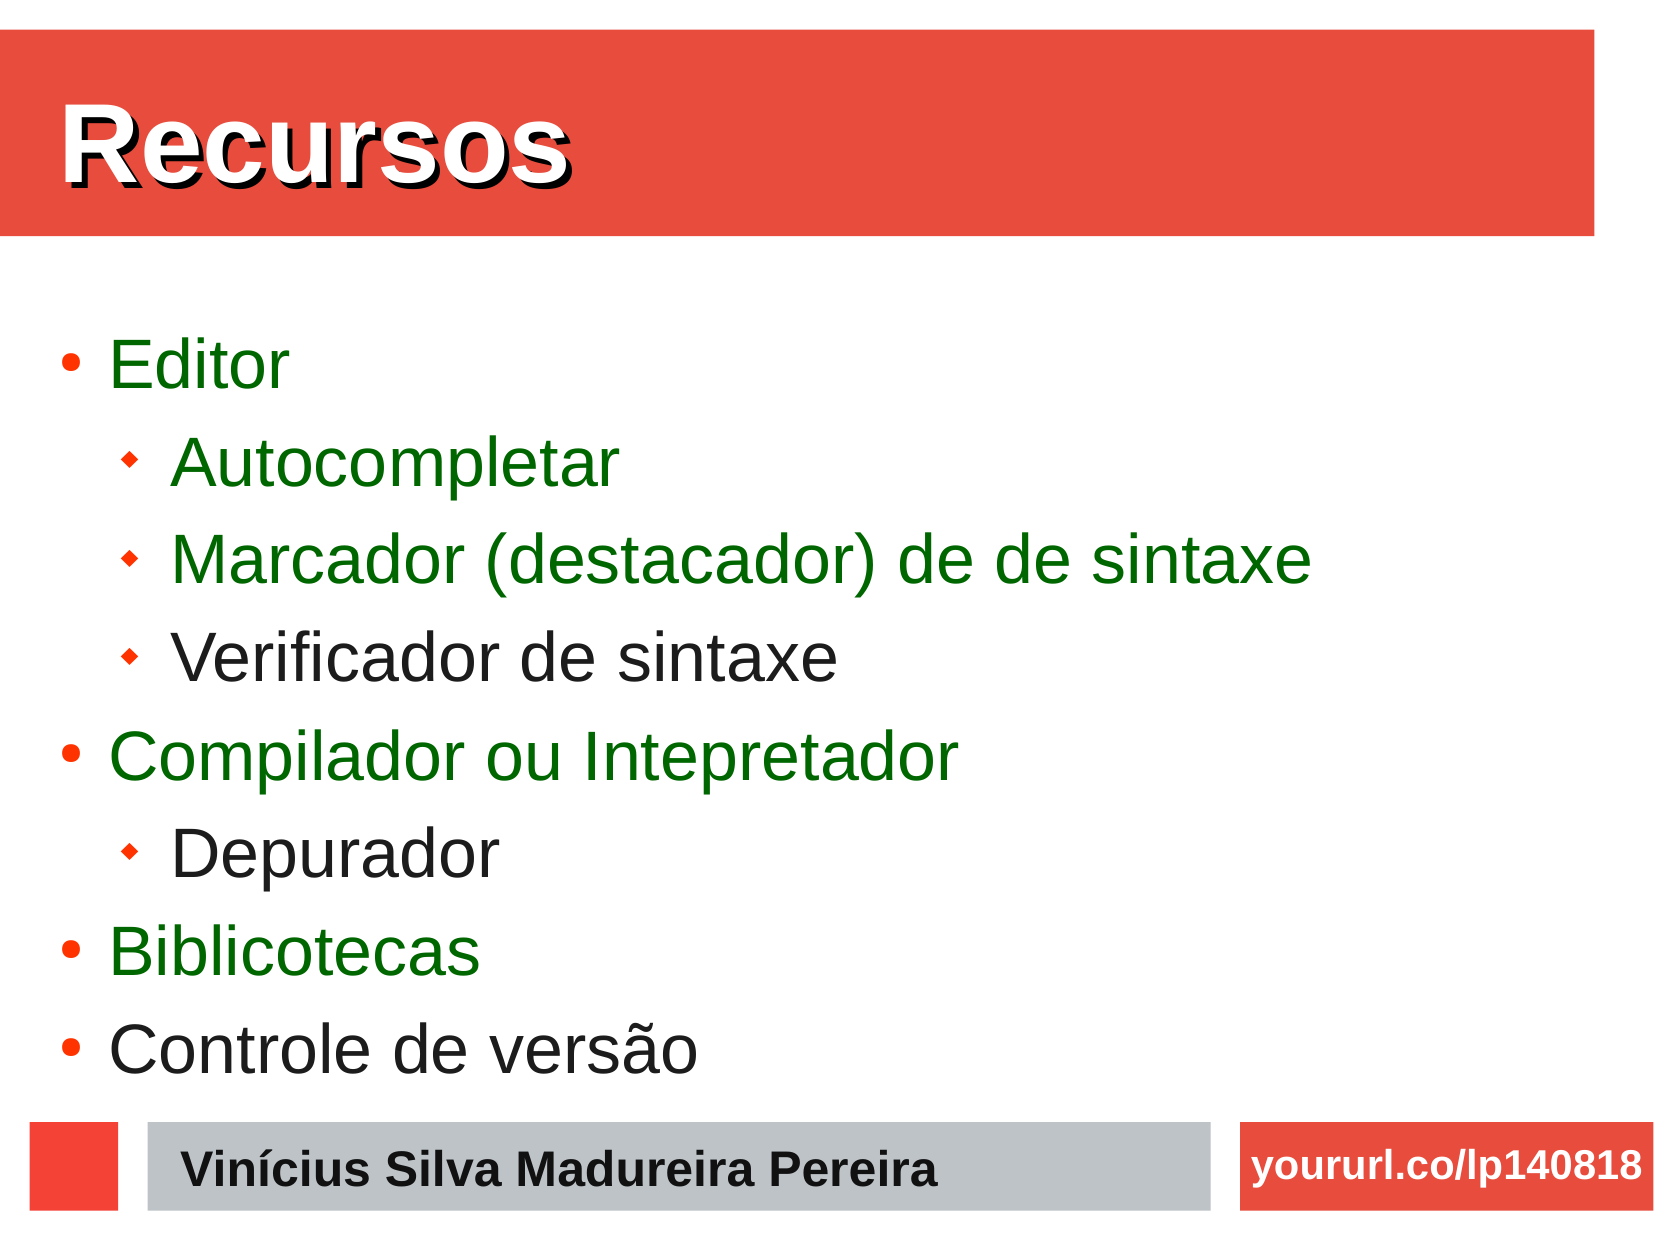

# Recursos
 Editor
 Autocompletar
 Marcador (destacador) de de sintaxe
 Verificador de sintaxe
 Compilador ou Intepretador
 Depurador
 Biblicotecas
 Controle de versão
Vinícius Silva Madureira Pereira
yoururl.co/lp140818